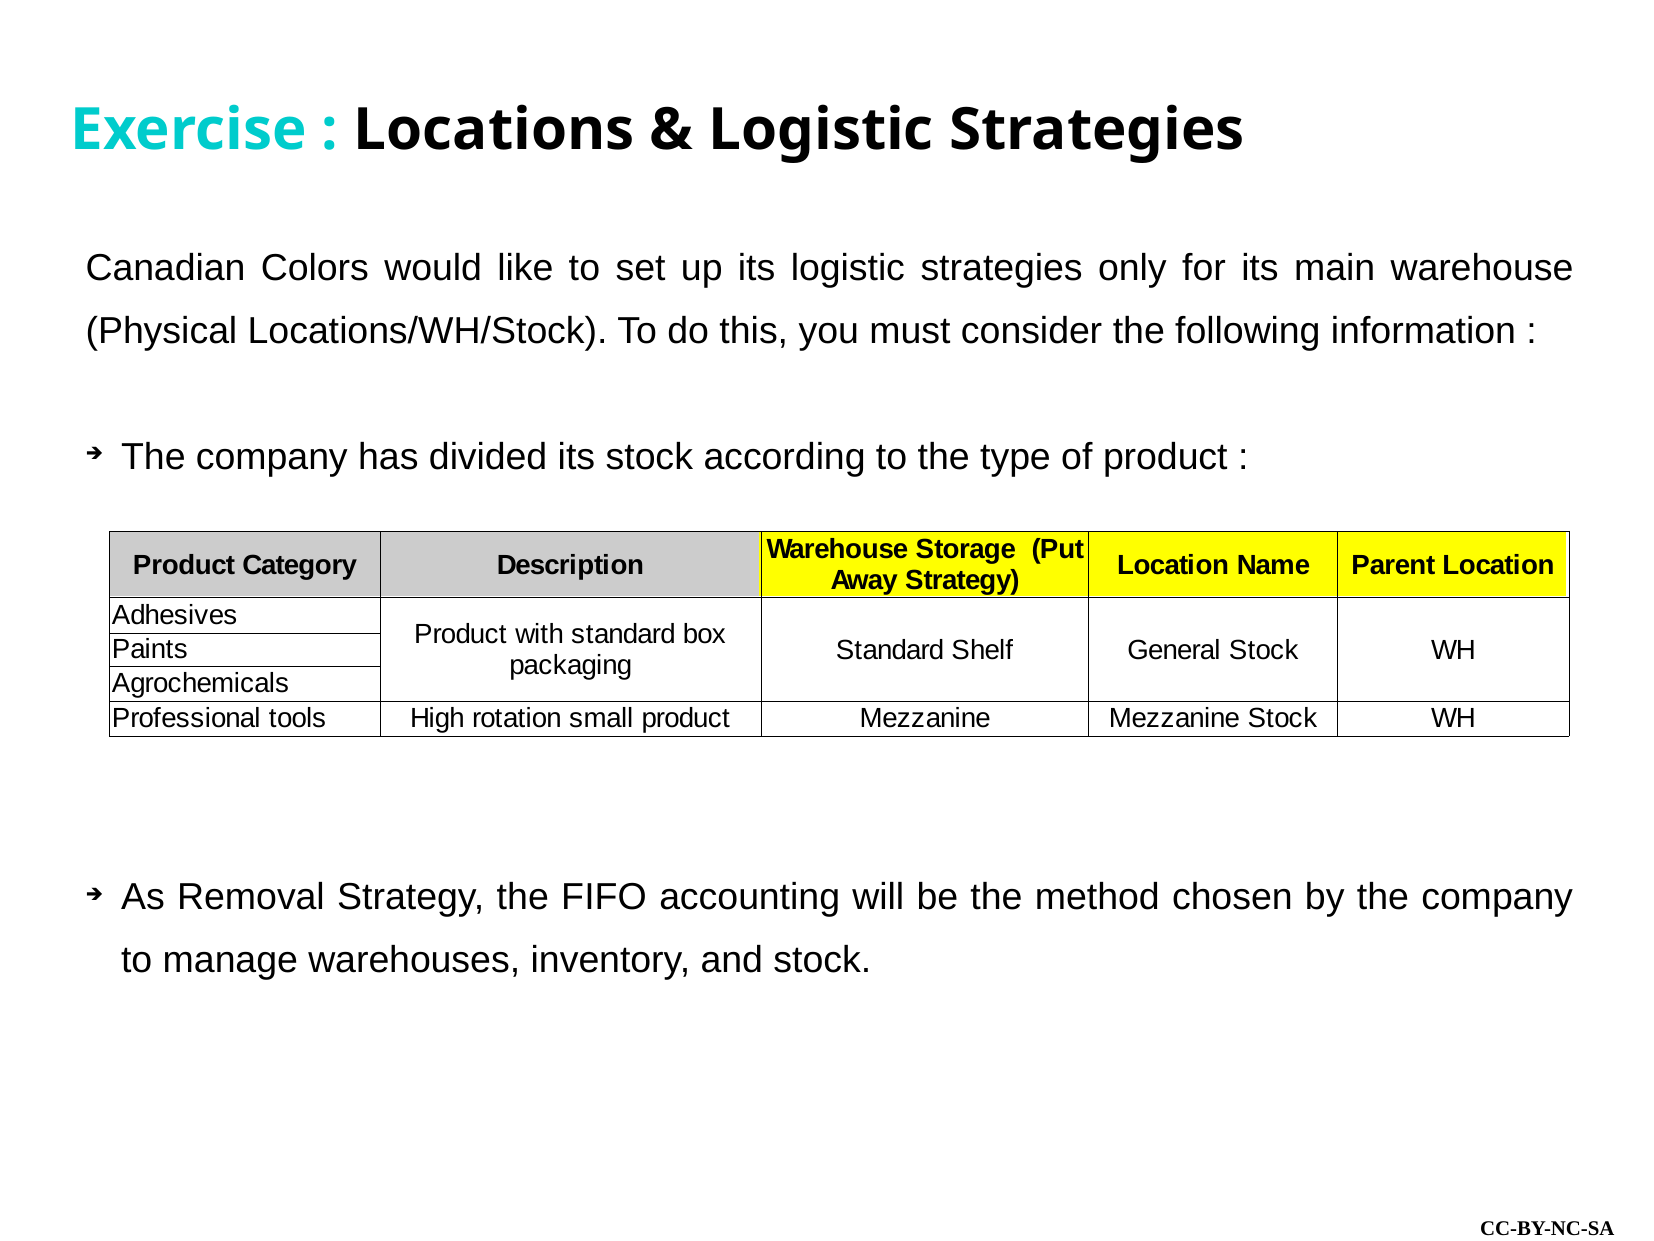

# Exercise : Locations & Logistic Strategies
Canadian Colors would like to set up its logistic strategies only for its main warehouse (Physical Locations/WH/Stock). To do this, you must consider the following information :
The company has divided its stock according to the type of product :
As Removal Strategy, the FIFO accounting will be the method chosen by the company to manage warehouses, inventory, and stock.